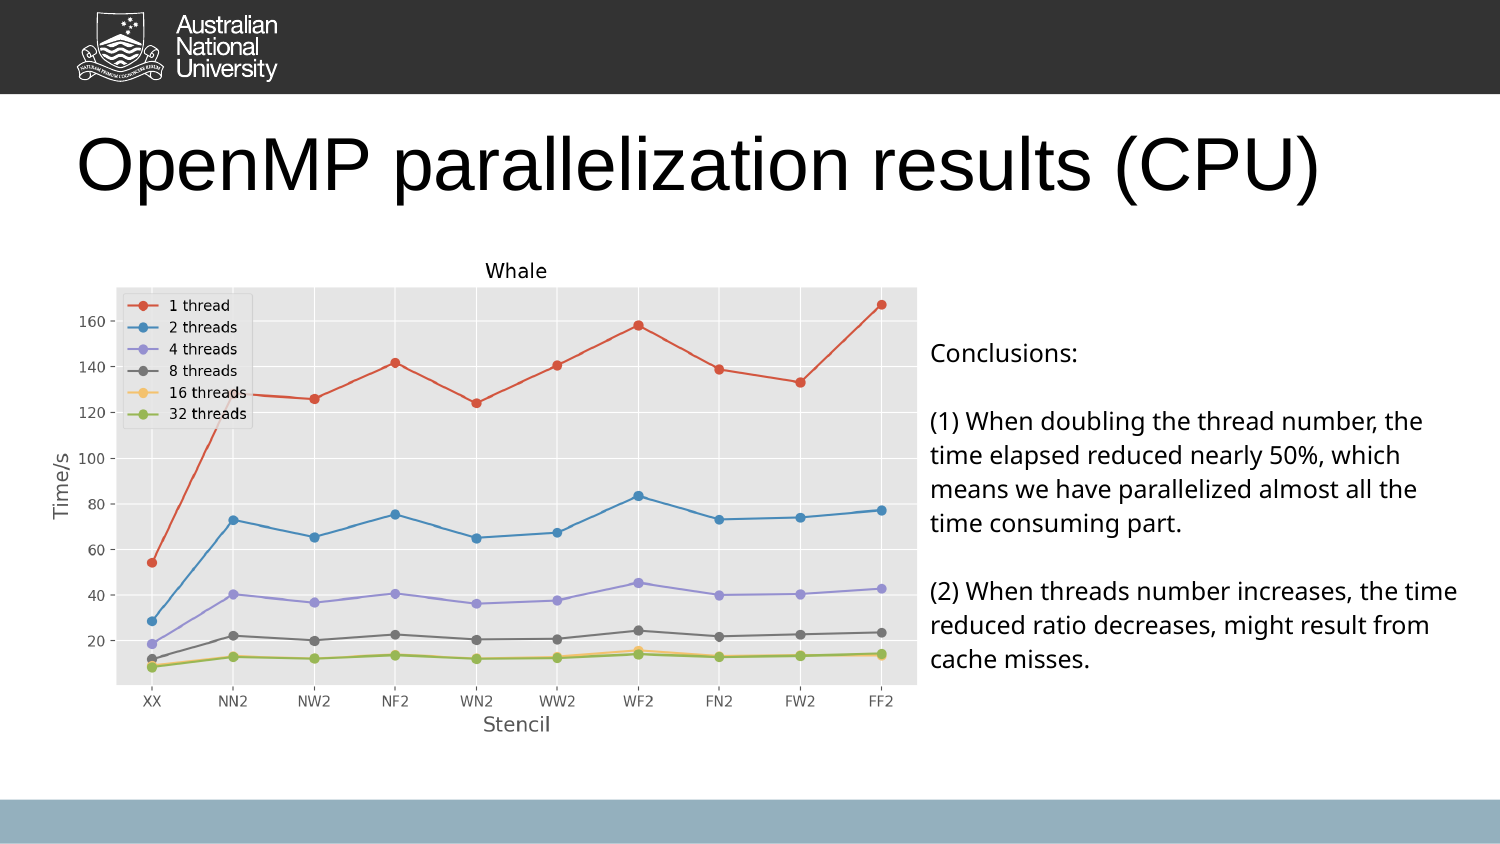

# OpenMP parallelization results (CPU)
Conclusions:
(1) When doubling the thread number, the time elapsed reduced nearly 50%, which means we have parallelized almost all the time consuming part.
(2) When threads number increases, the time reduced ratio decreases, might result from cache misses.